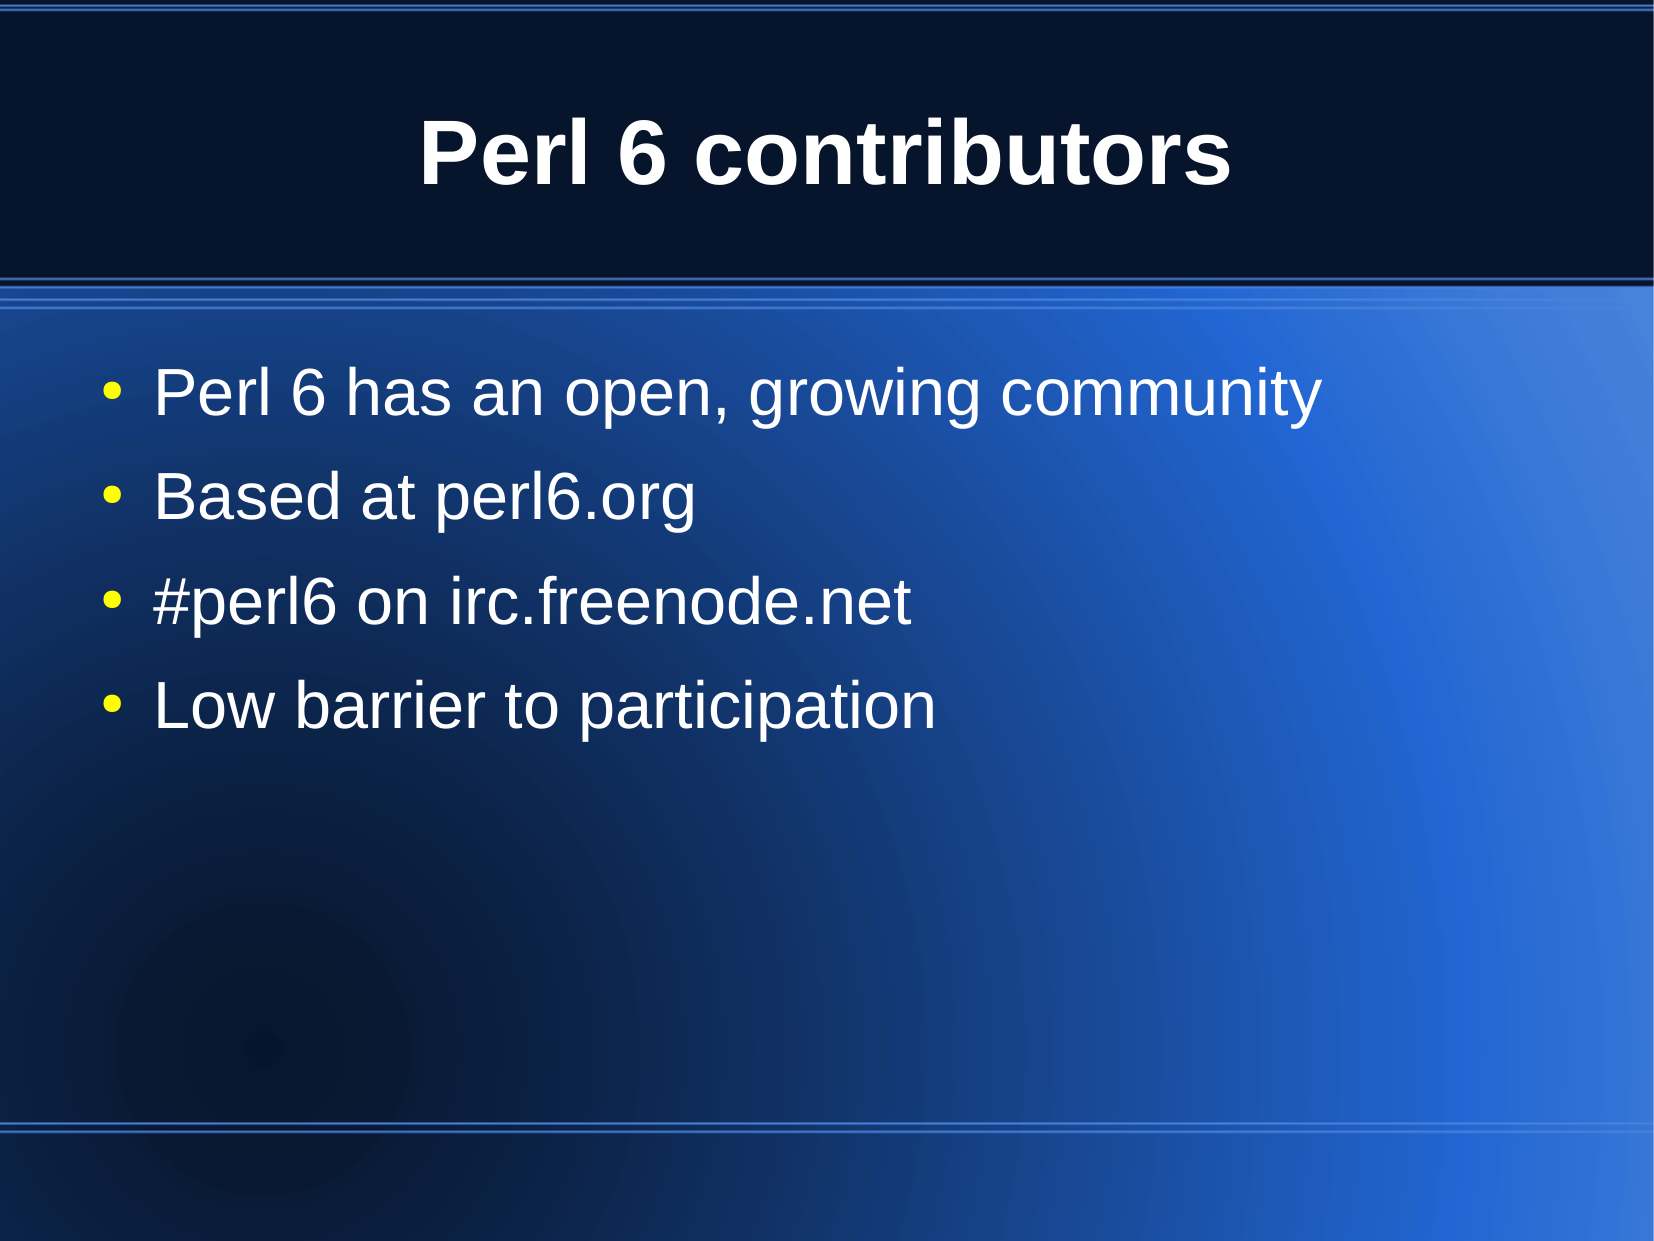

# Perl 6 contributors
Perl 6 has an open, growing community
Based at perl6.org
#perl6 on irc.freenode.net
Low barrier to participation